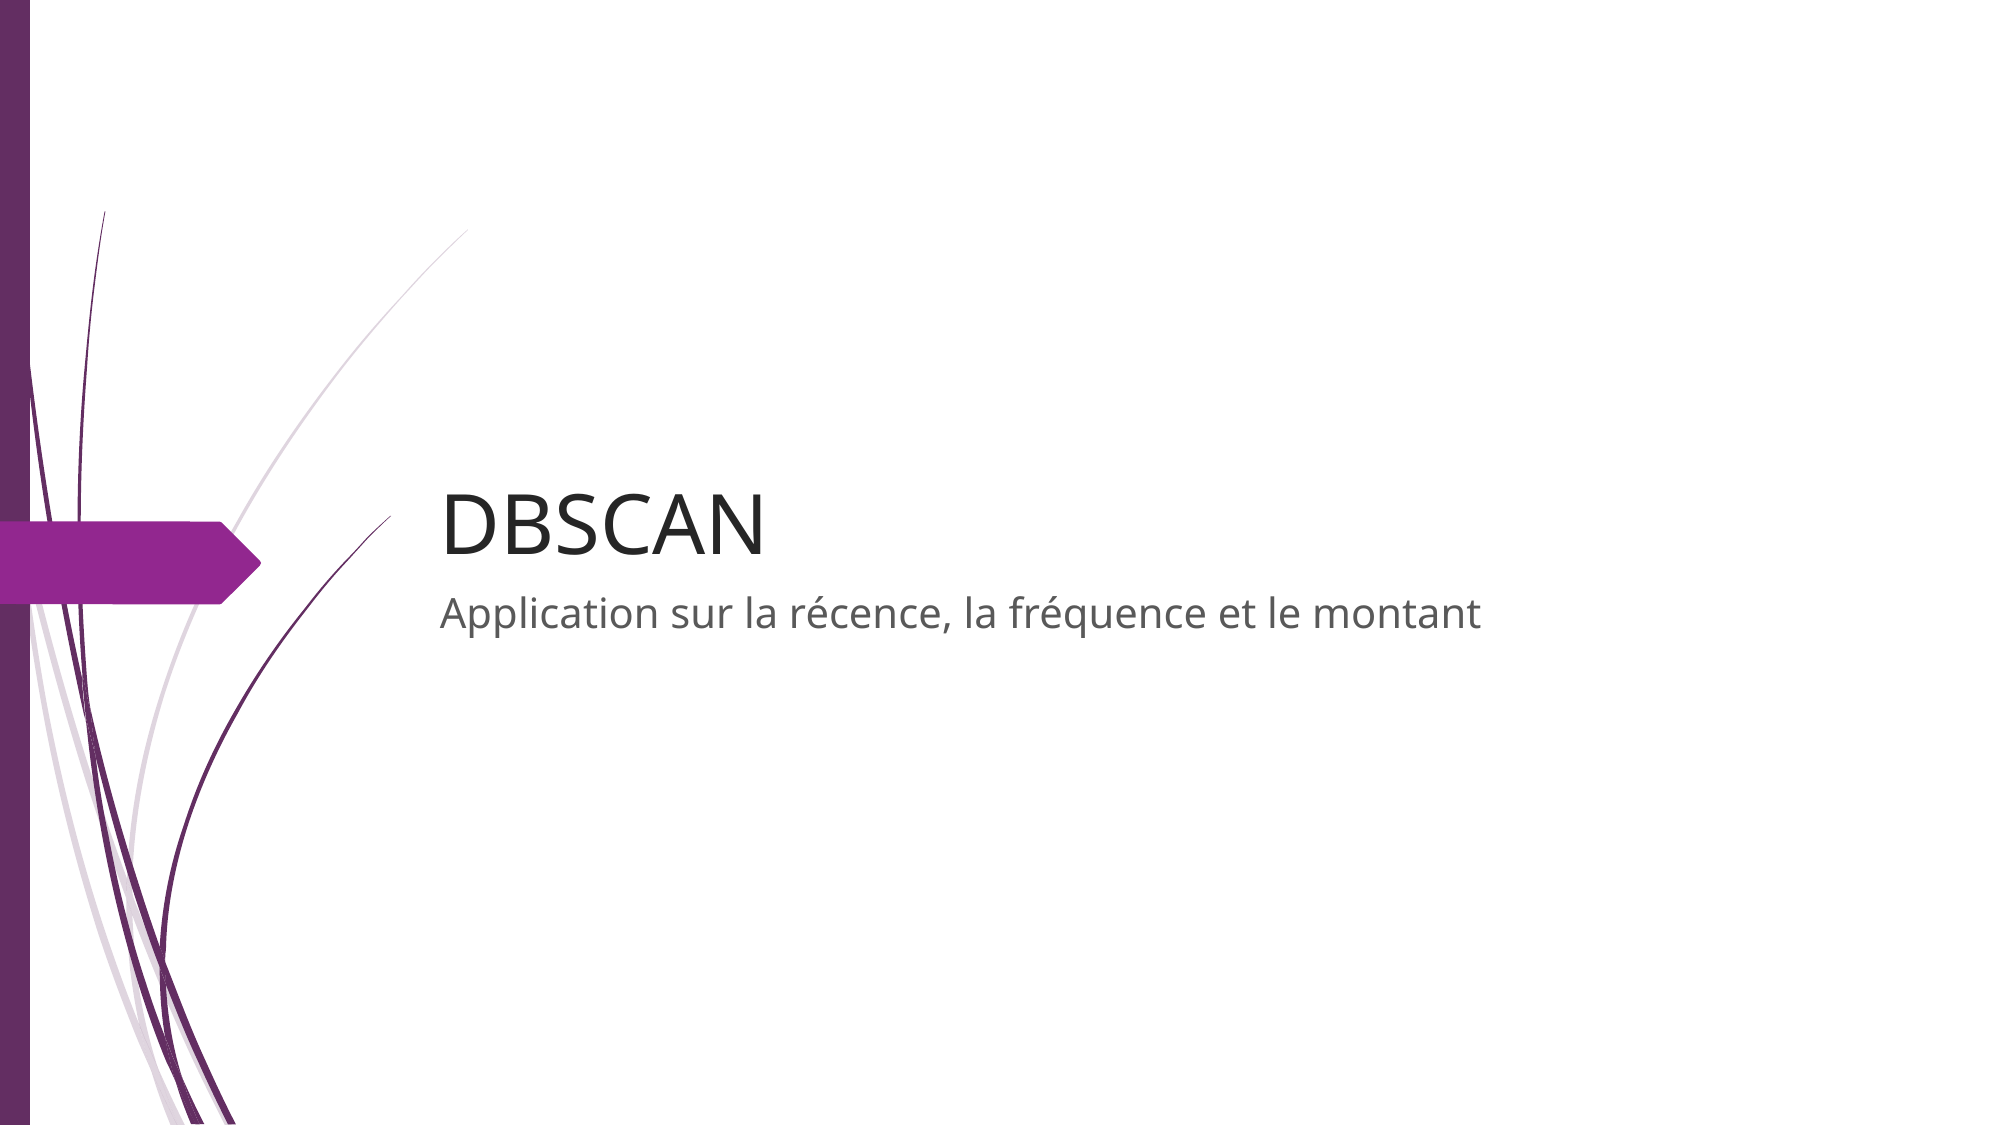

# DBSCAN
Application sur la récence, la fréquence et le montant